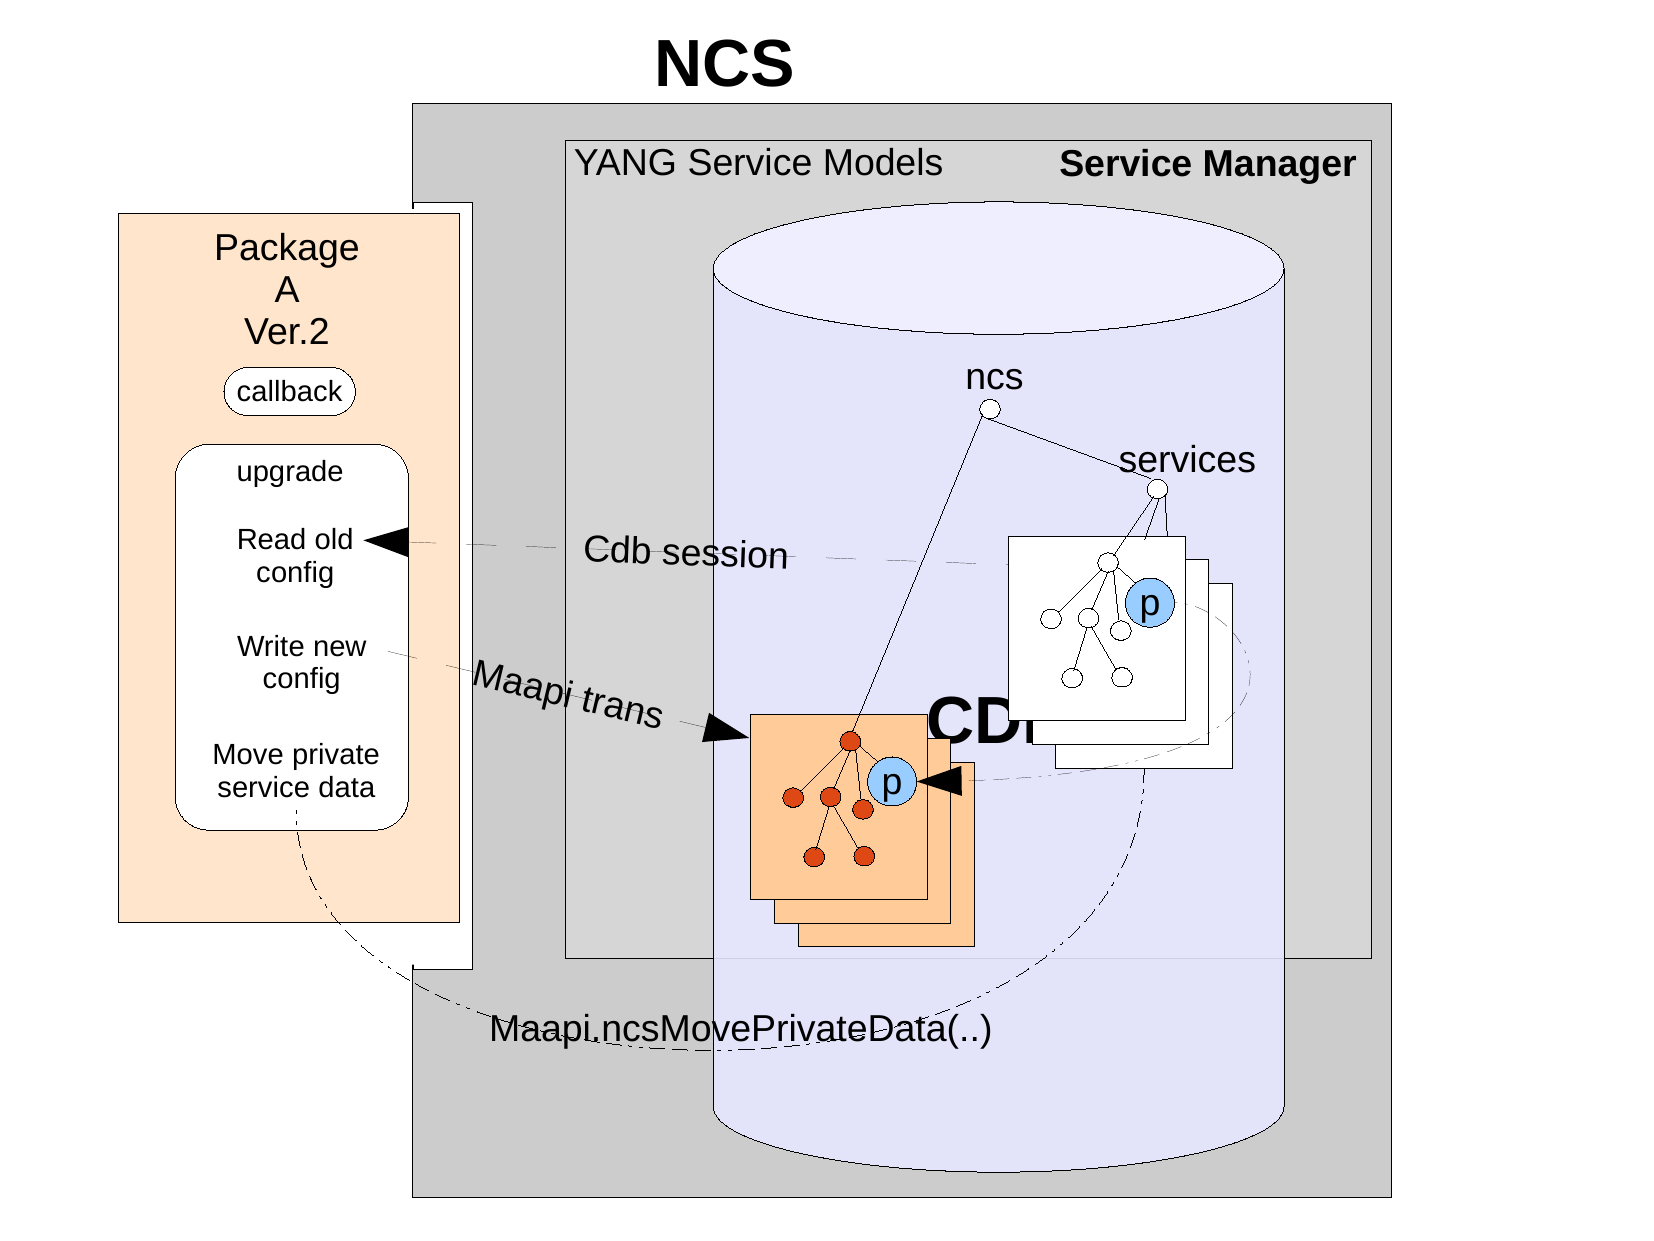

NCS
YANG Service Models
Service Manager
CDB
Package
A
Ver.2
ncs
callback
services
upgrade
Read old
config
Cdb session
p
Write new
config
Maapi trans
Move private
service data
p
Maapi.ncsMovePrivateData(..)